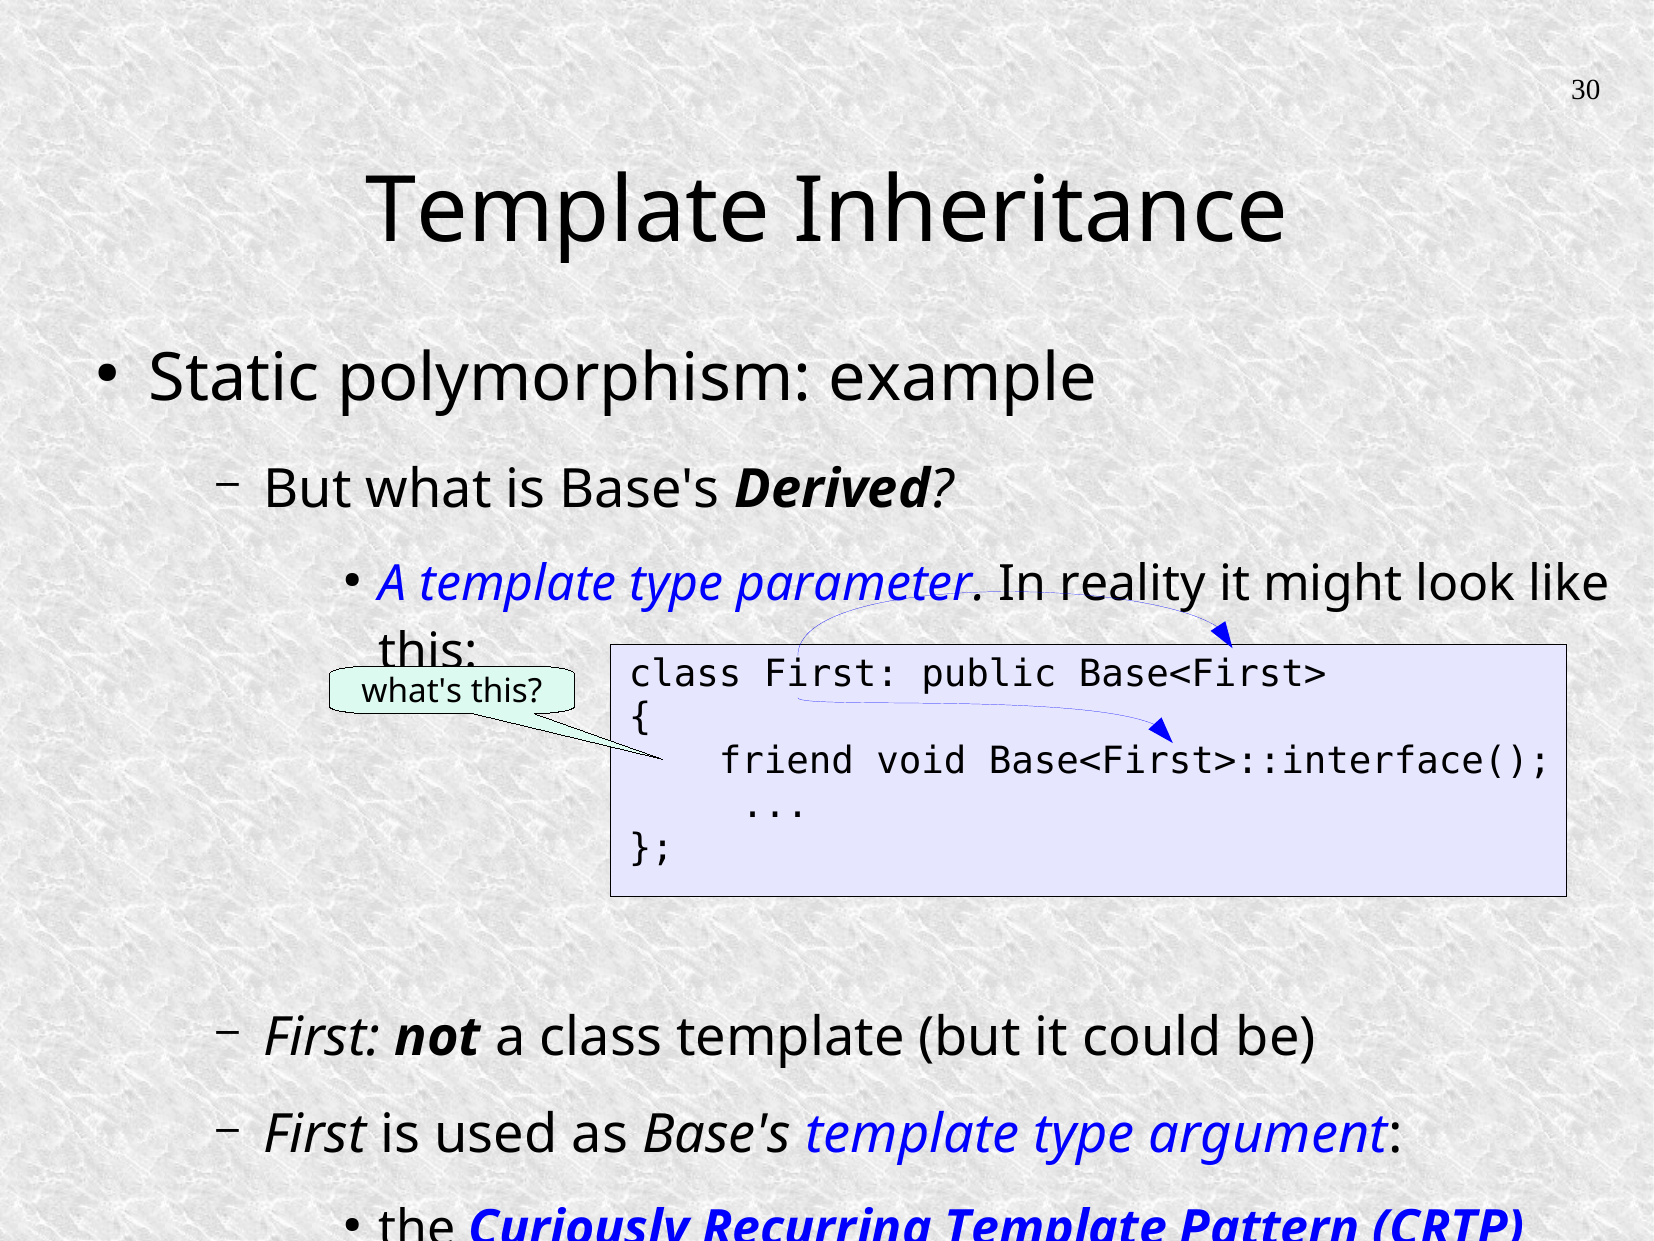

30
# Template Inheritance
Static polymorphism: example
But what is Base's Derived?
A template type parameter. In reality it might look like this:
First: not a class template (but it could be)
First is used as Base's template type argument:
the Curiously Recurring Template Pattern (CRTP)
class First: public Base<First>
{
 friend void Base<First>::interface();
 ...
};
what's this?